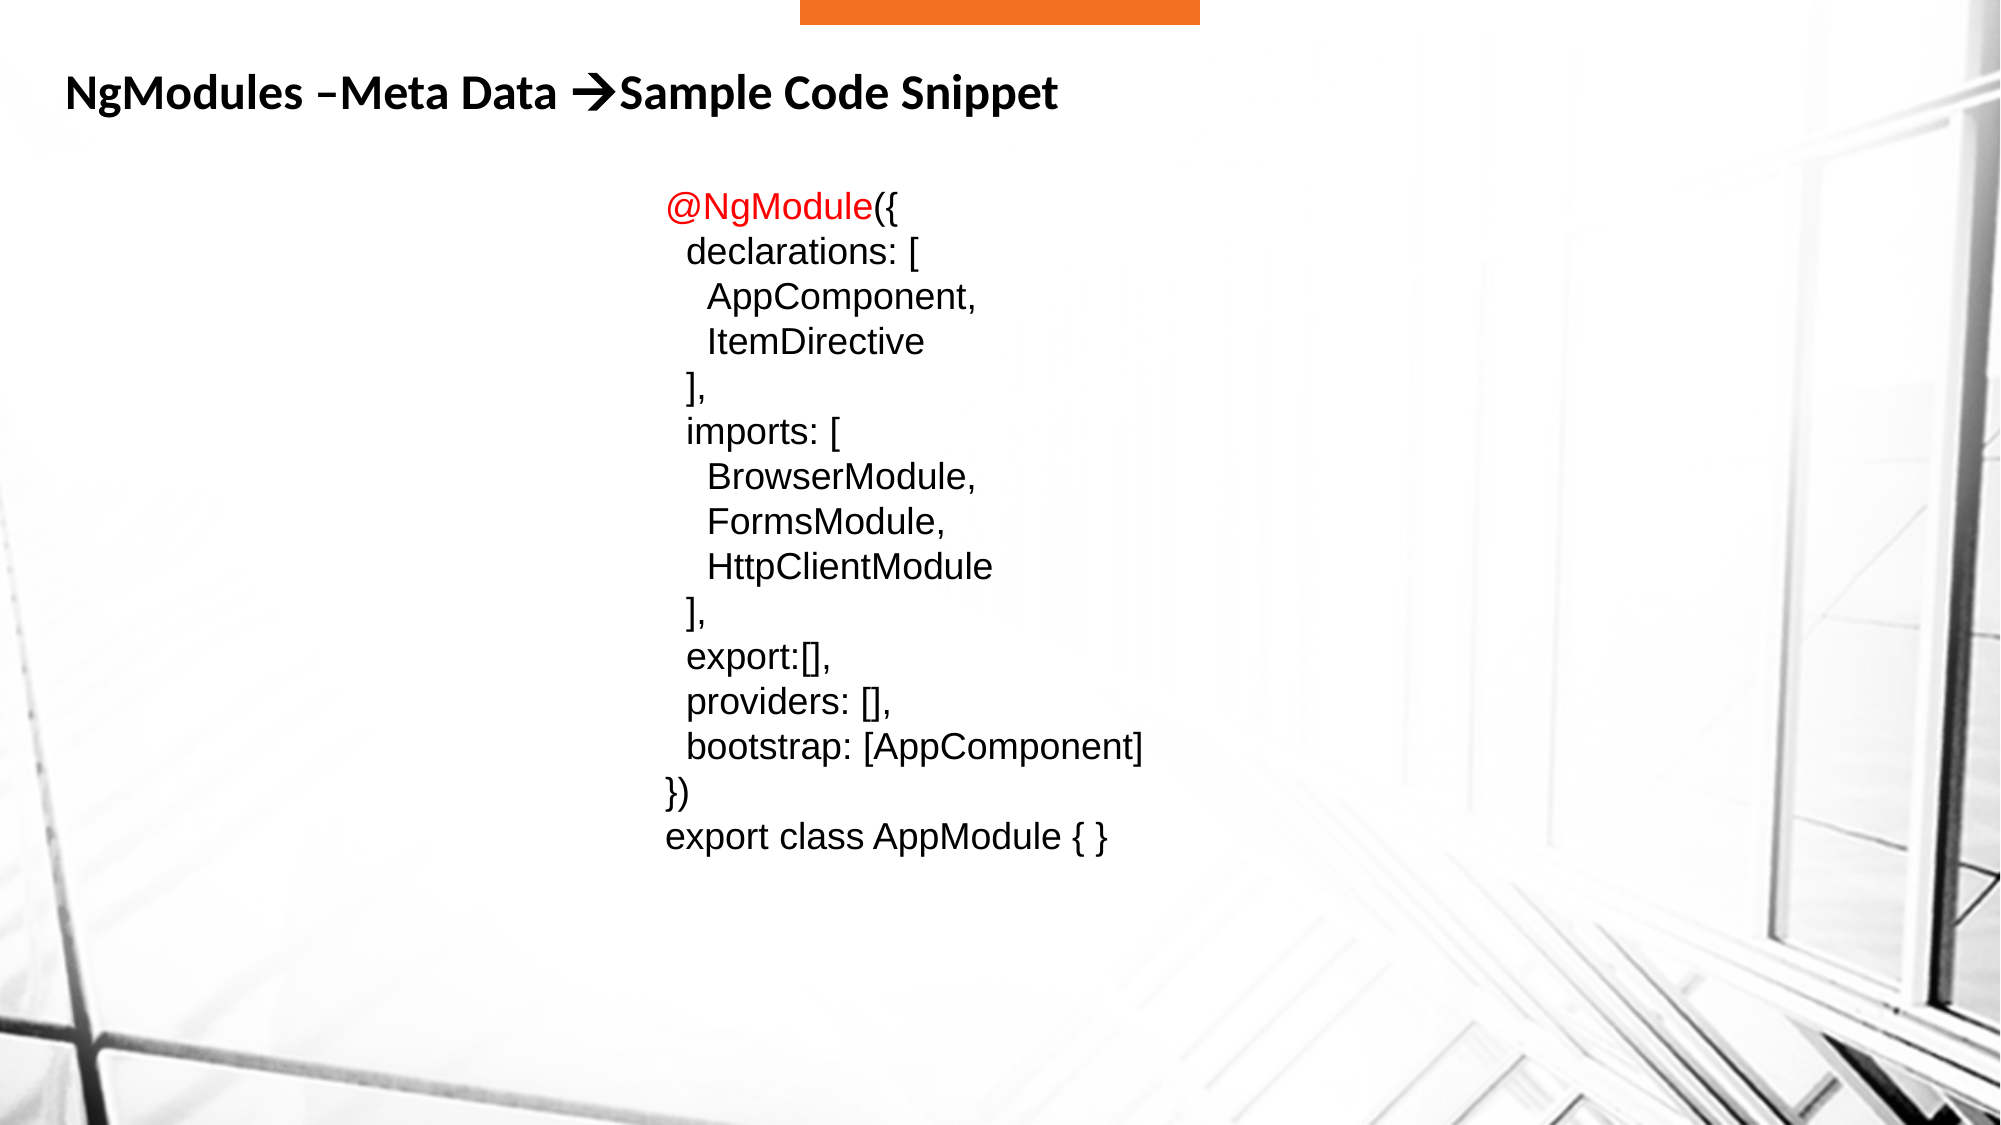

# NgModules –Meta Data Sample Code Snippet
@NgModule({
 declarations: [
 AppComponent,
 ItemDirective
 ],
 imports: [
 BrowserModule,
 FormsModule,
 HttpClientModule
 ],
 export:[],
 providers: [],
 bootstrap: [AppComponent]
})
export class AppModule { }